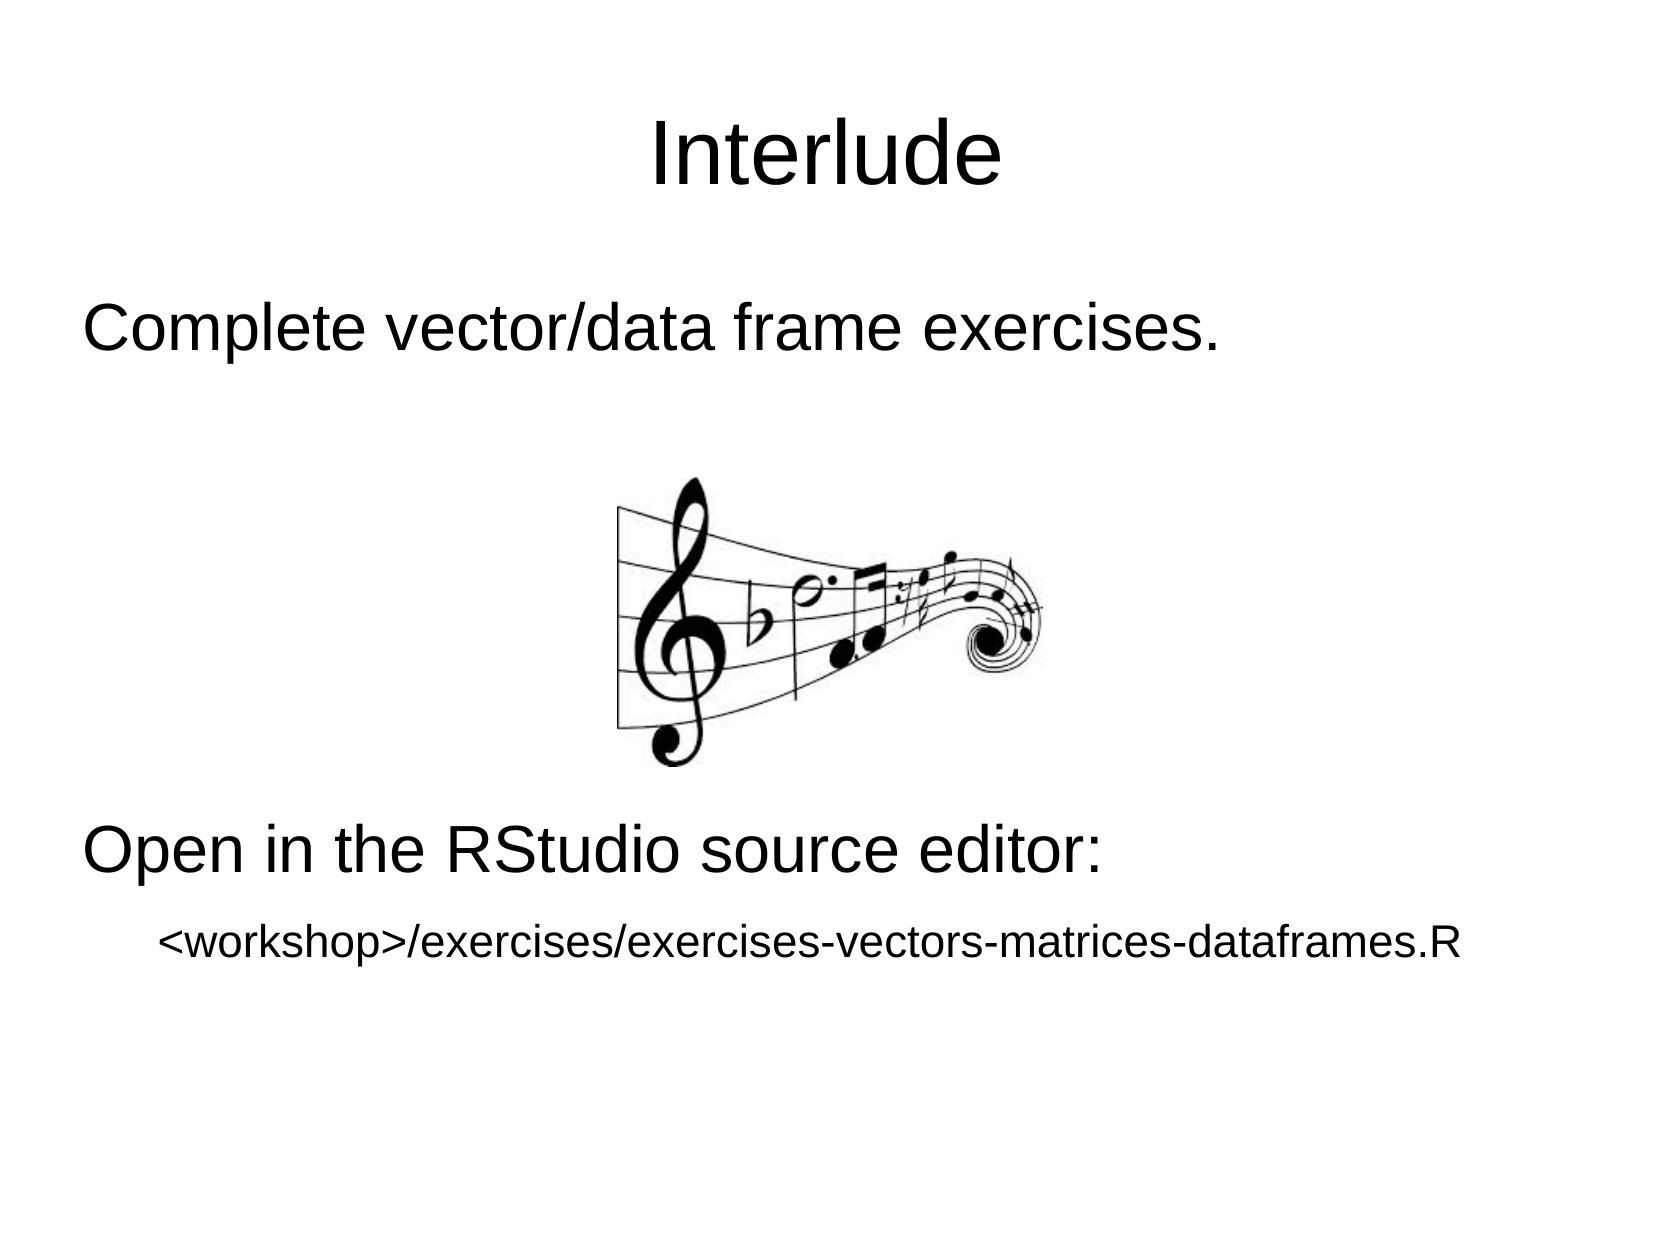

# Interlude
Complete vector/data frame exercises.
Open in the RStudio source editor:
<workshop>/exercises/exercises-vectors-matrices-dataframes.R